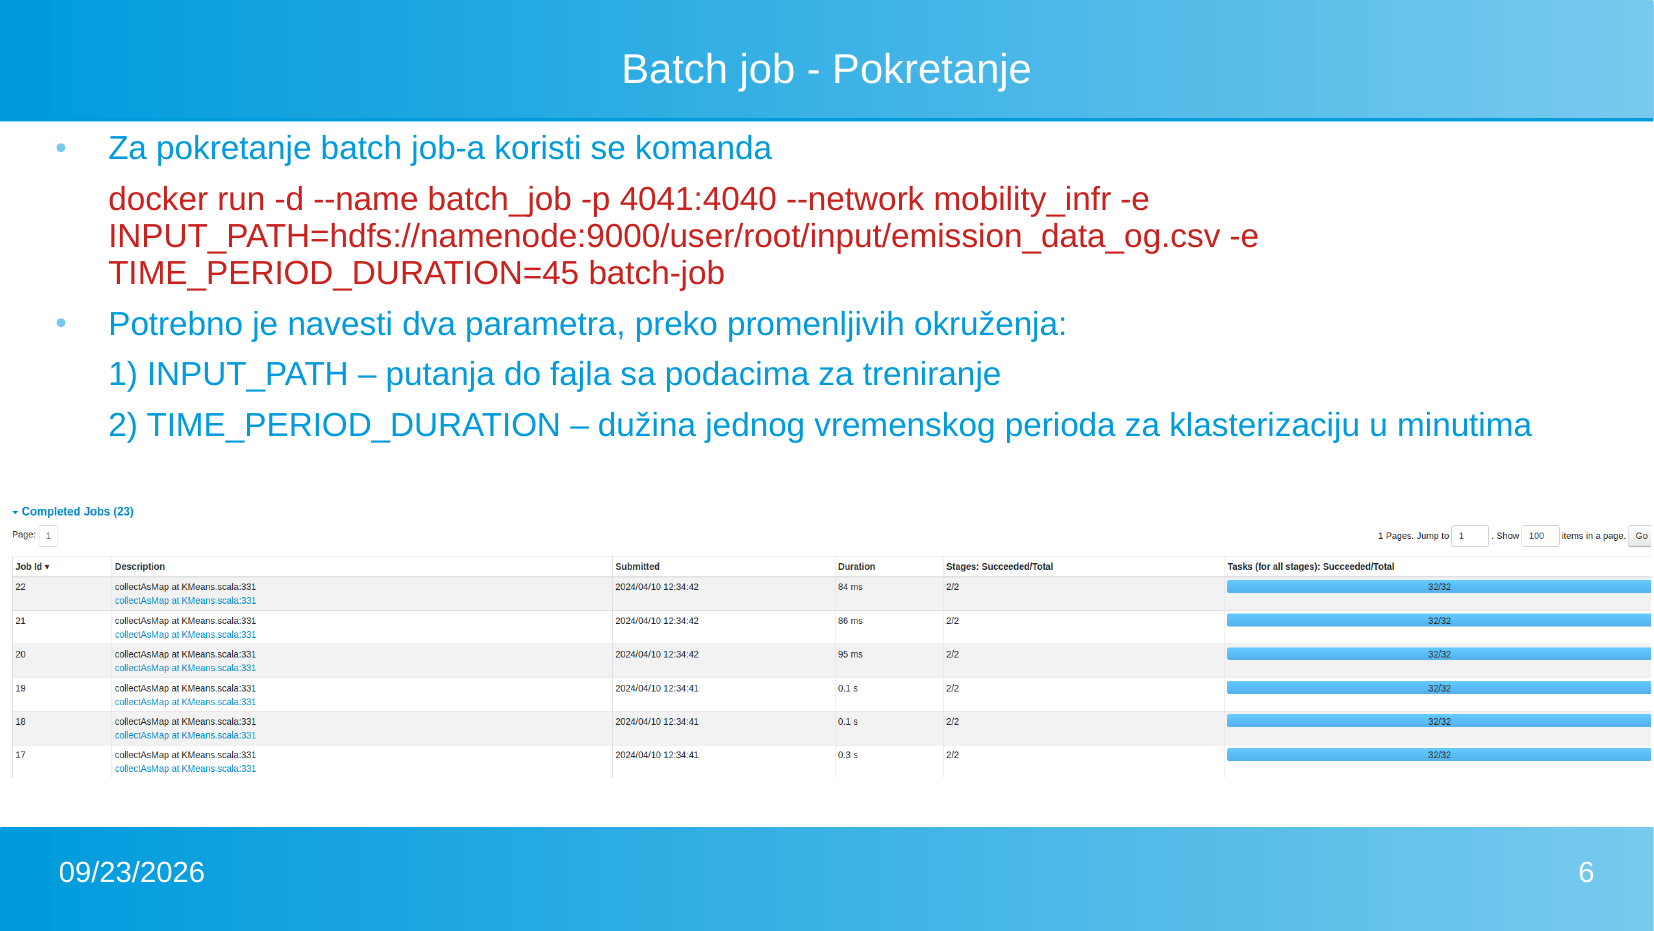

# Batch job - Pokretanje
Za pokretanje batch job-a koristi se komanda
docker run -d --name batch_job -p 4041:4040 --network mobility_infr -e INPUT_PATH=hdfs://namenode:9000/user/root/input/emission_data_og.csv -e TIME_PERIOD_DURATION=45 batch-job
Potrebno je navesti dva parametra, preko promenljivih okruženja:
1) INPUT_PATH – putanja do fajla sa podacima za treniranje
2) TIME_PERIOD_DURATION – dužina jednog vremenskog perioda za klasterizaciju u minutima
6